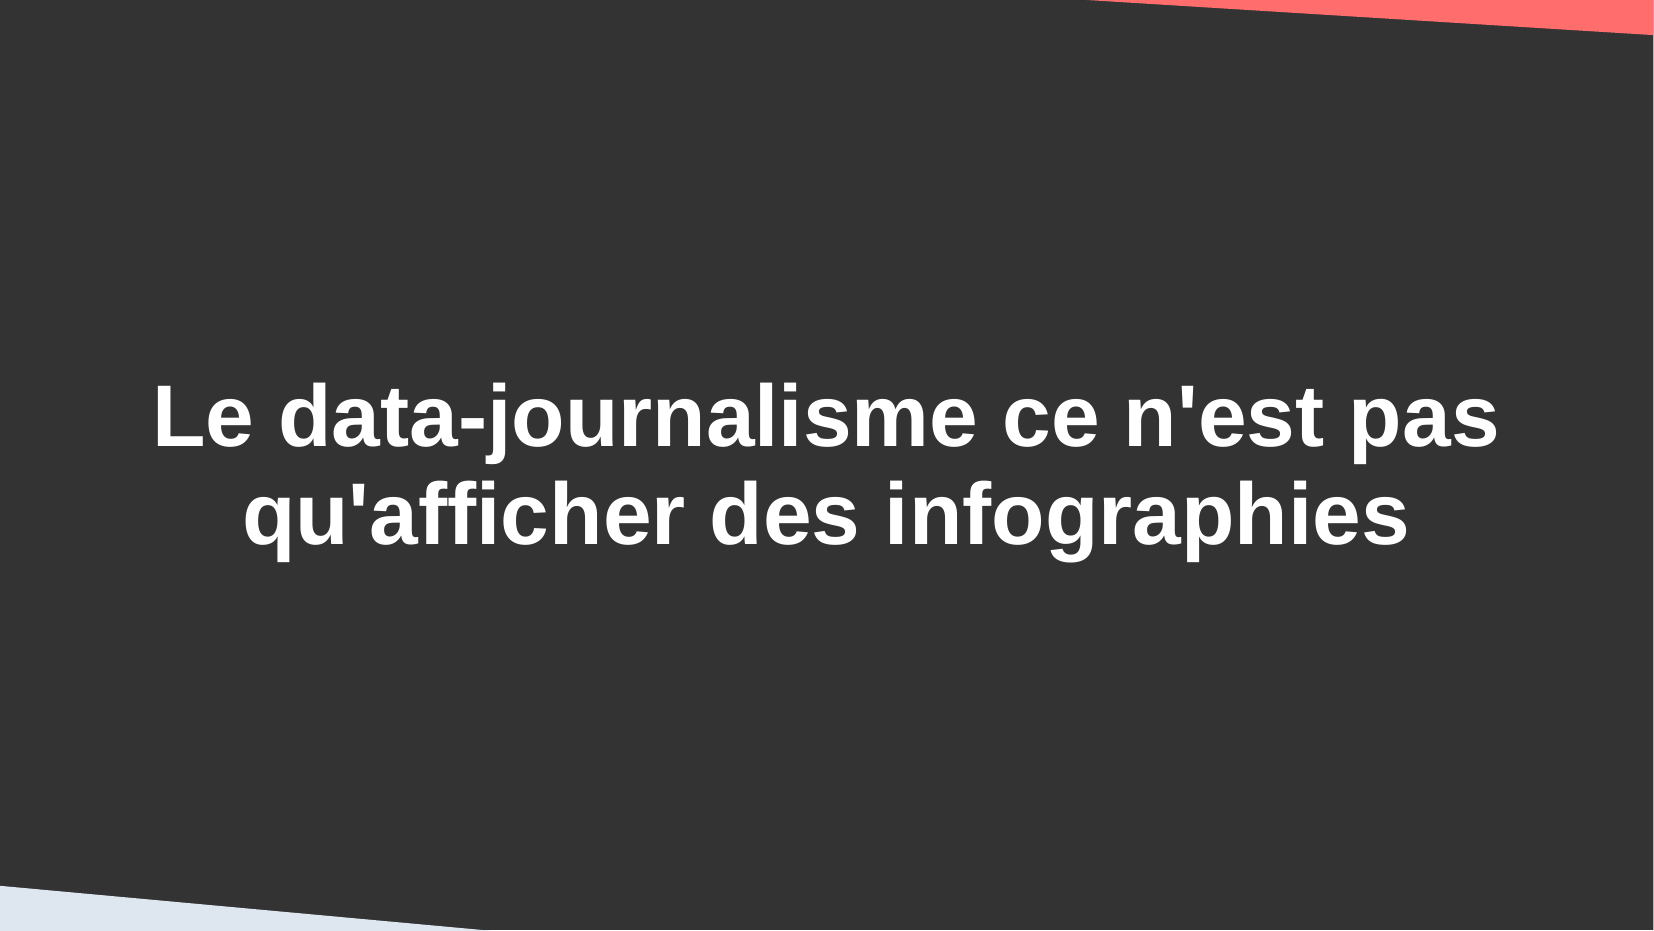

# Le data-journalisme ce n'est pas qu'afficher des infographies